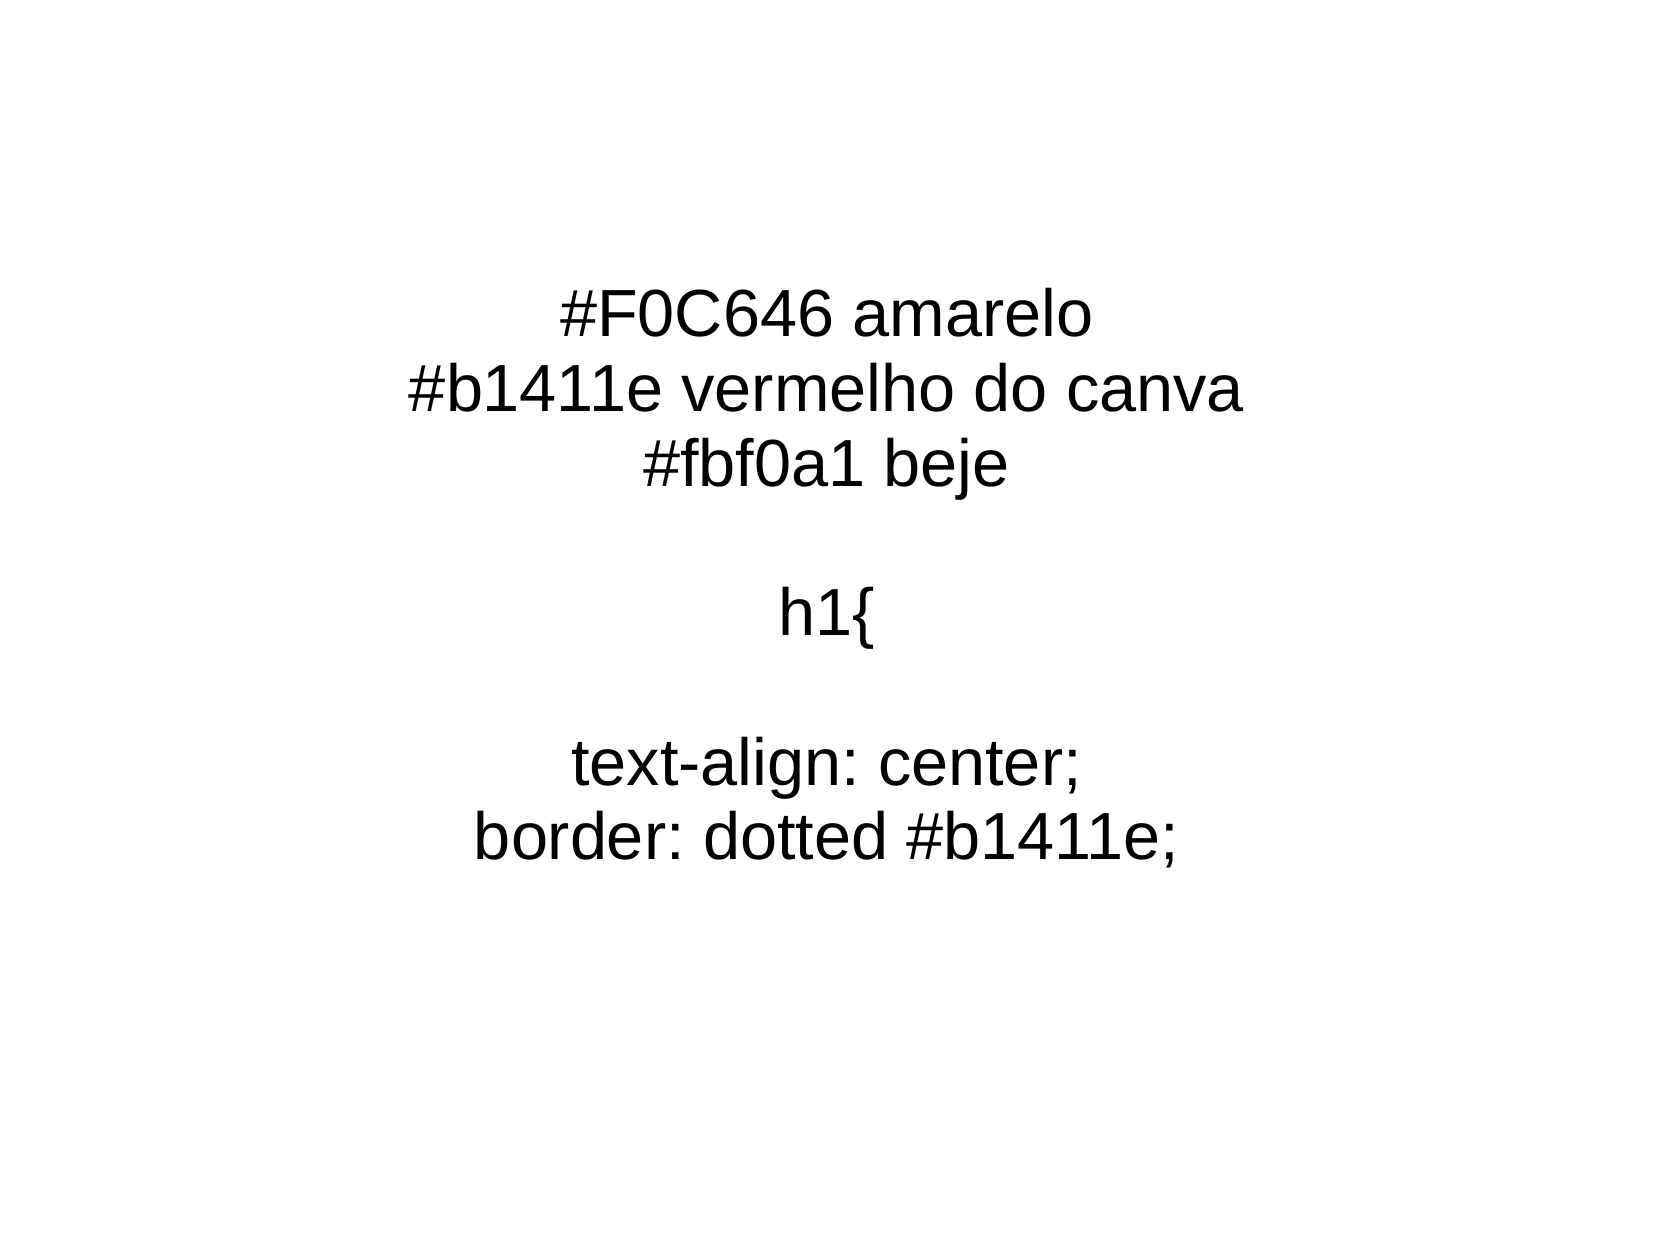

#
#F0C646 amarelo
#b1411e vermelho do canva
#fbf0a1 beje
h1{
text-align: center;
border: dotted #b1411e;